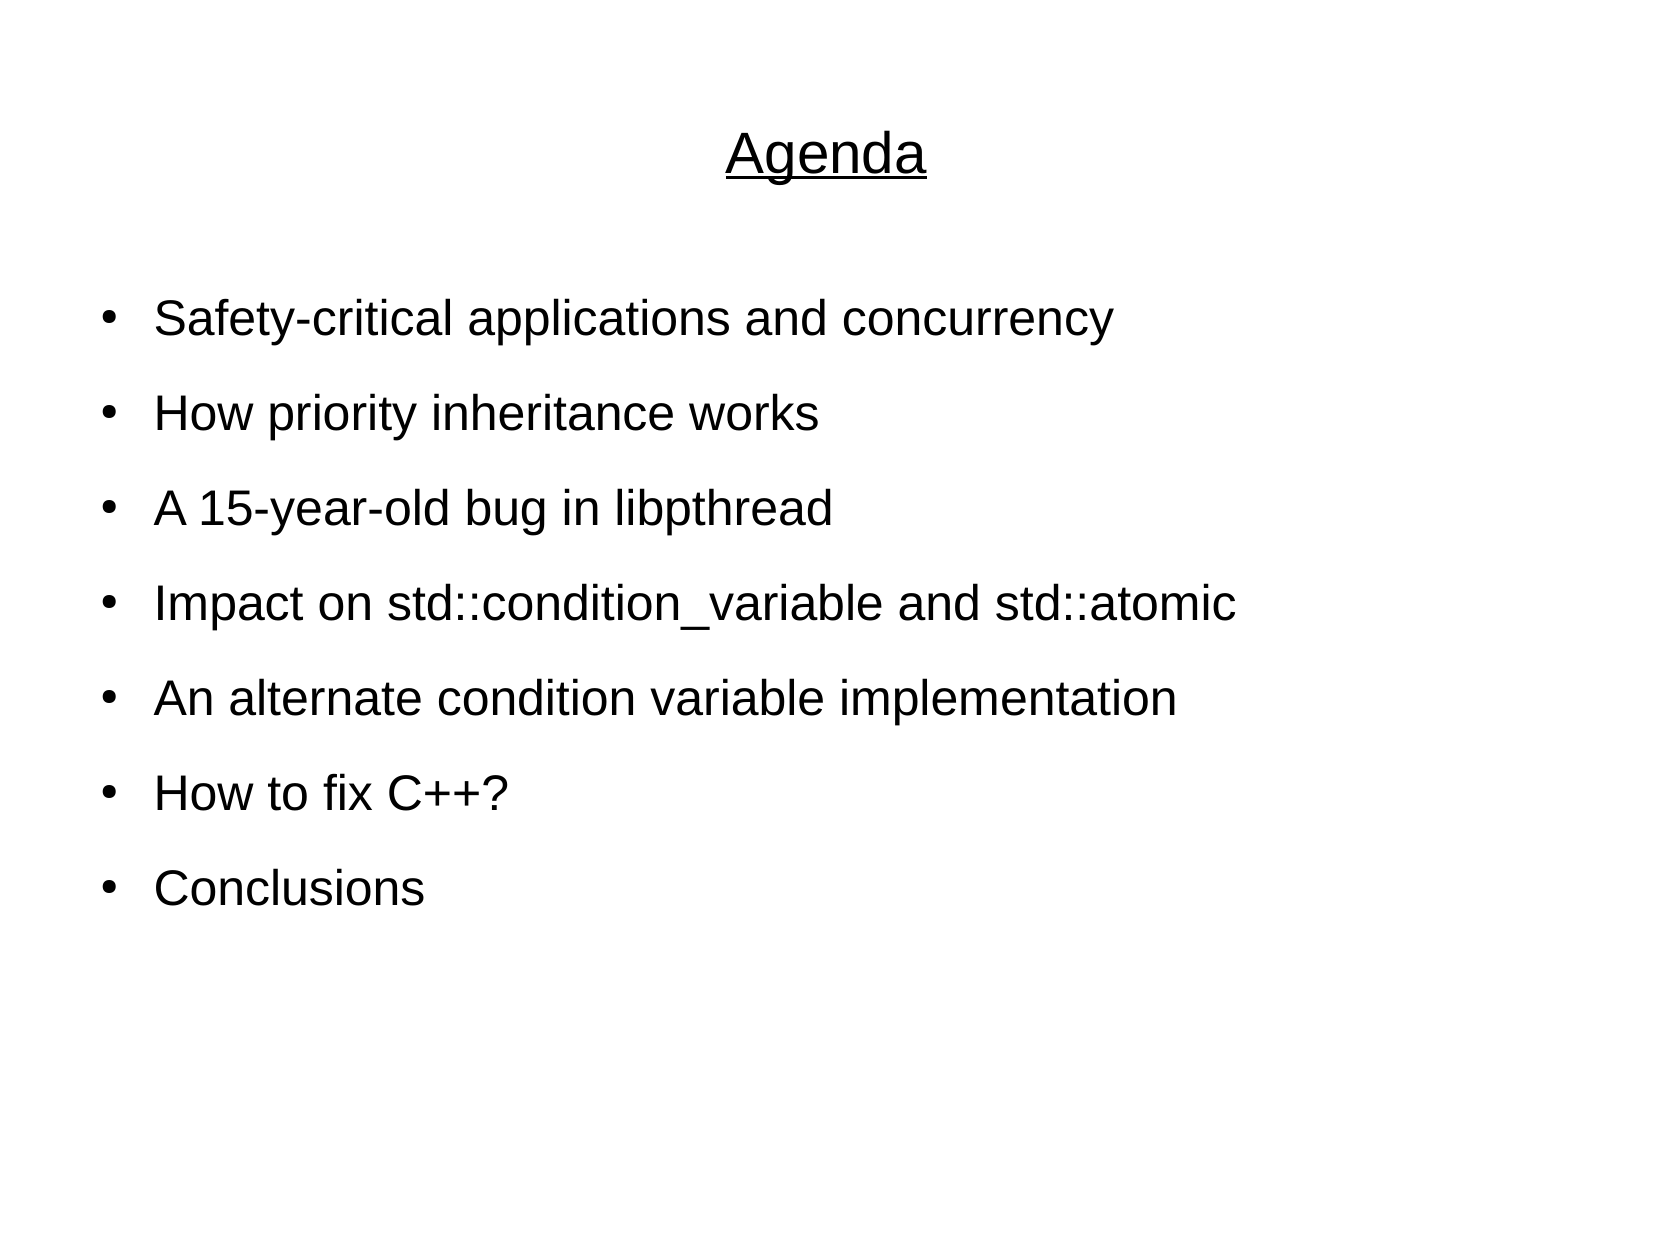

# Agenda
Safety-critical applications and concurrency
How priority inheritance works
A 15-year-old bug in libpthread
Impact on std::condition_variable and std::atomic
An alternate condition variable implementation
How to fix C++?
Conclusions